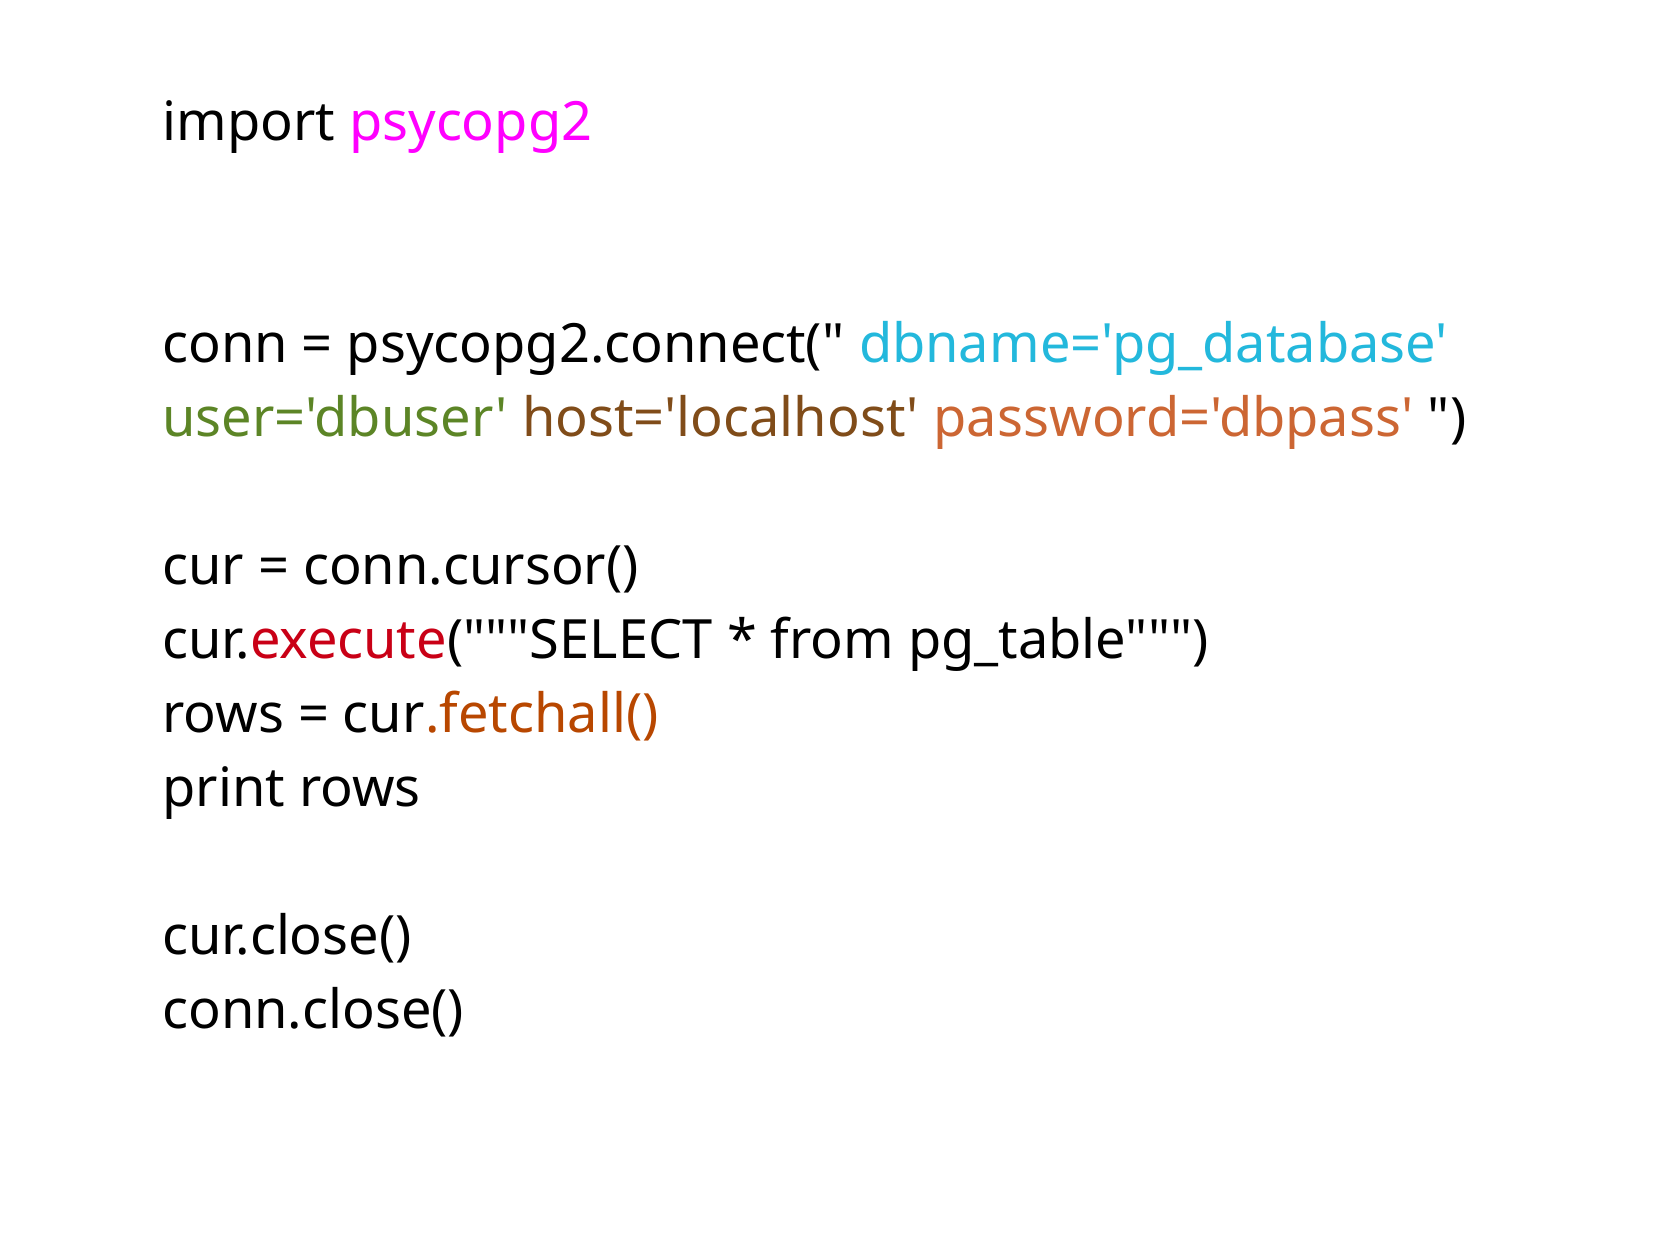

import psycopg2
conn = psycopg2.connect(" dbname='pg_database' user='dbuser' host='localhost' password='dbpass' ")
cur = conn.cursor()
cur.execute("""SELECT * from pg_table""")
rows = cur.fetchall()
print rows
cur.close()
conn.close()